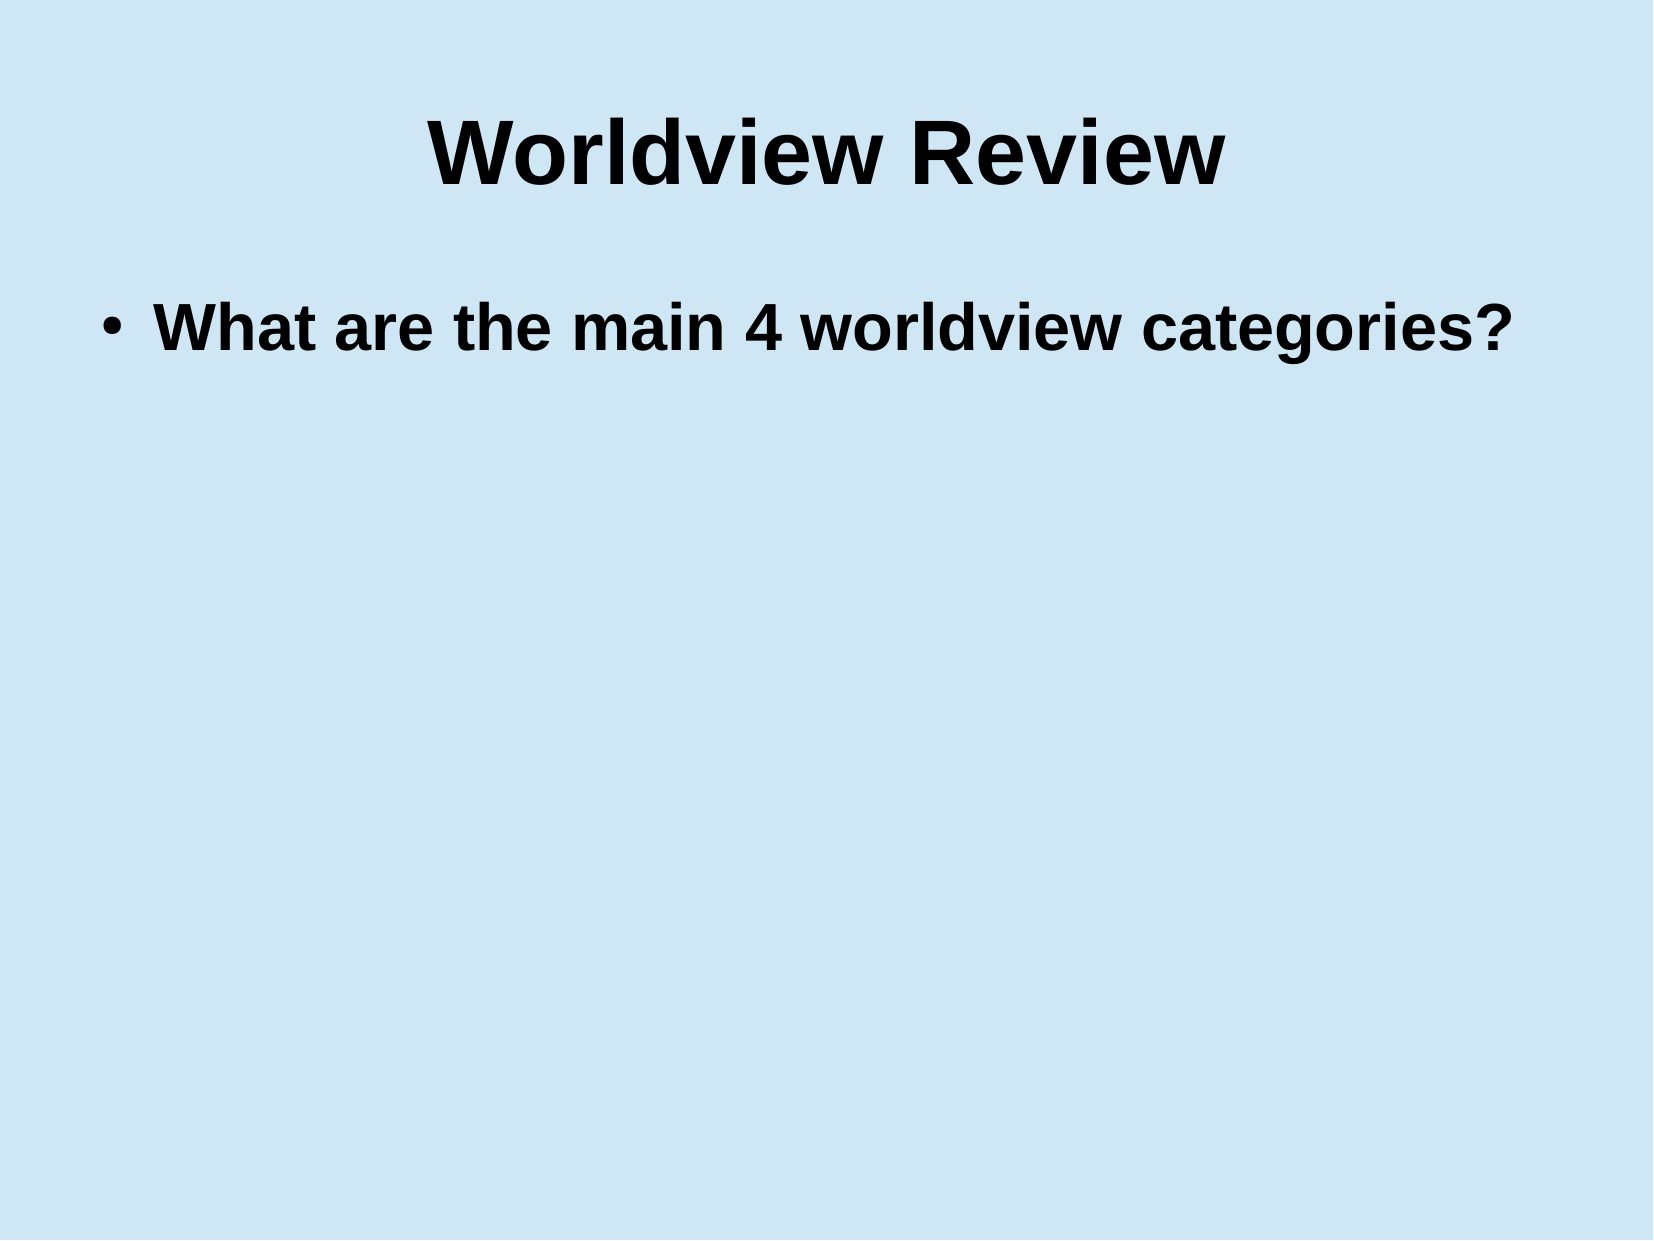

# Worldview Review
What are the main 4 worldview categories?